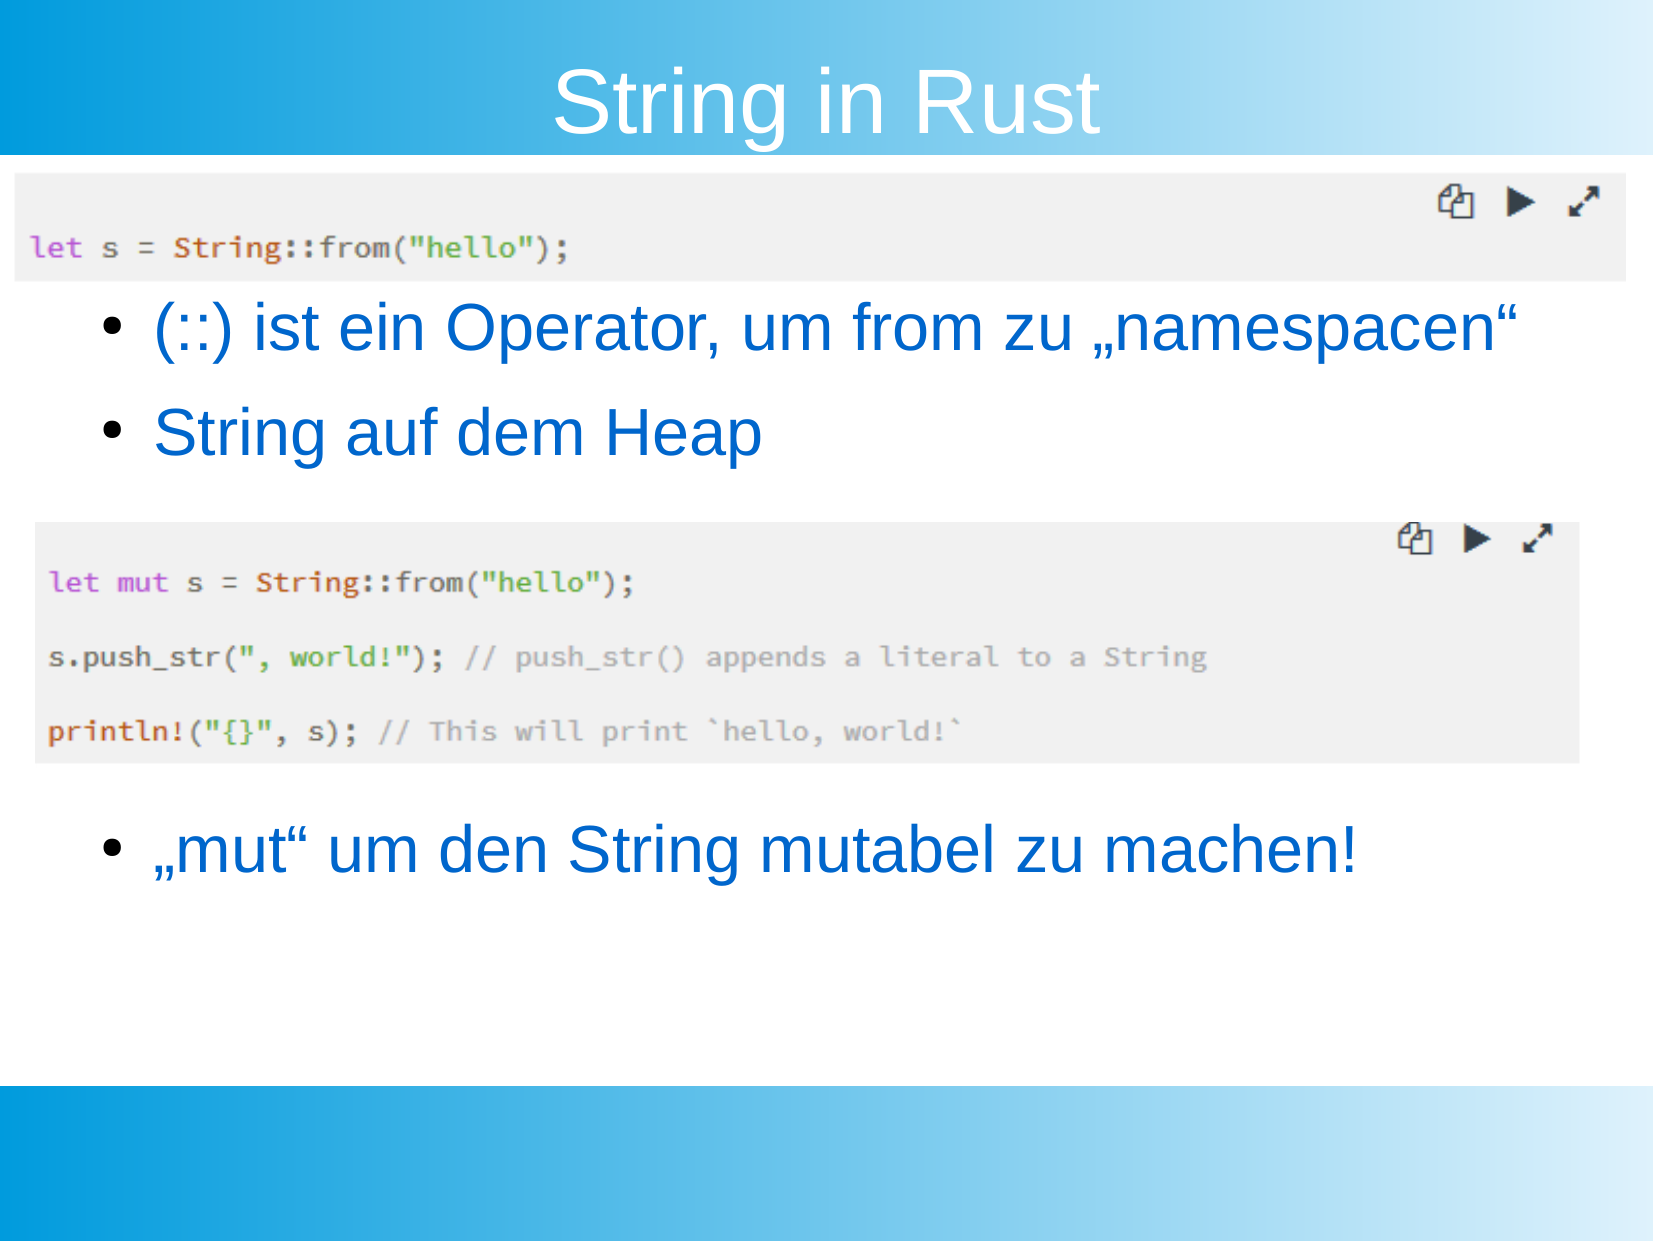

# String in Rust
(::) ist ein Operator, um from zu „namespacen“
String auf dem Heap
„mut“ um den String mutabel zu machen!